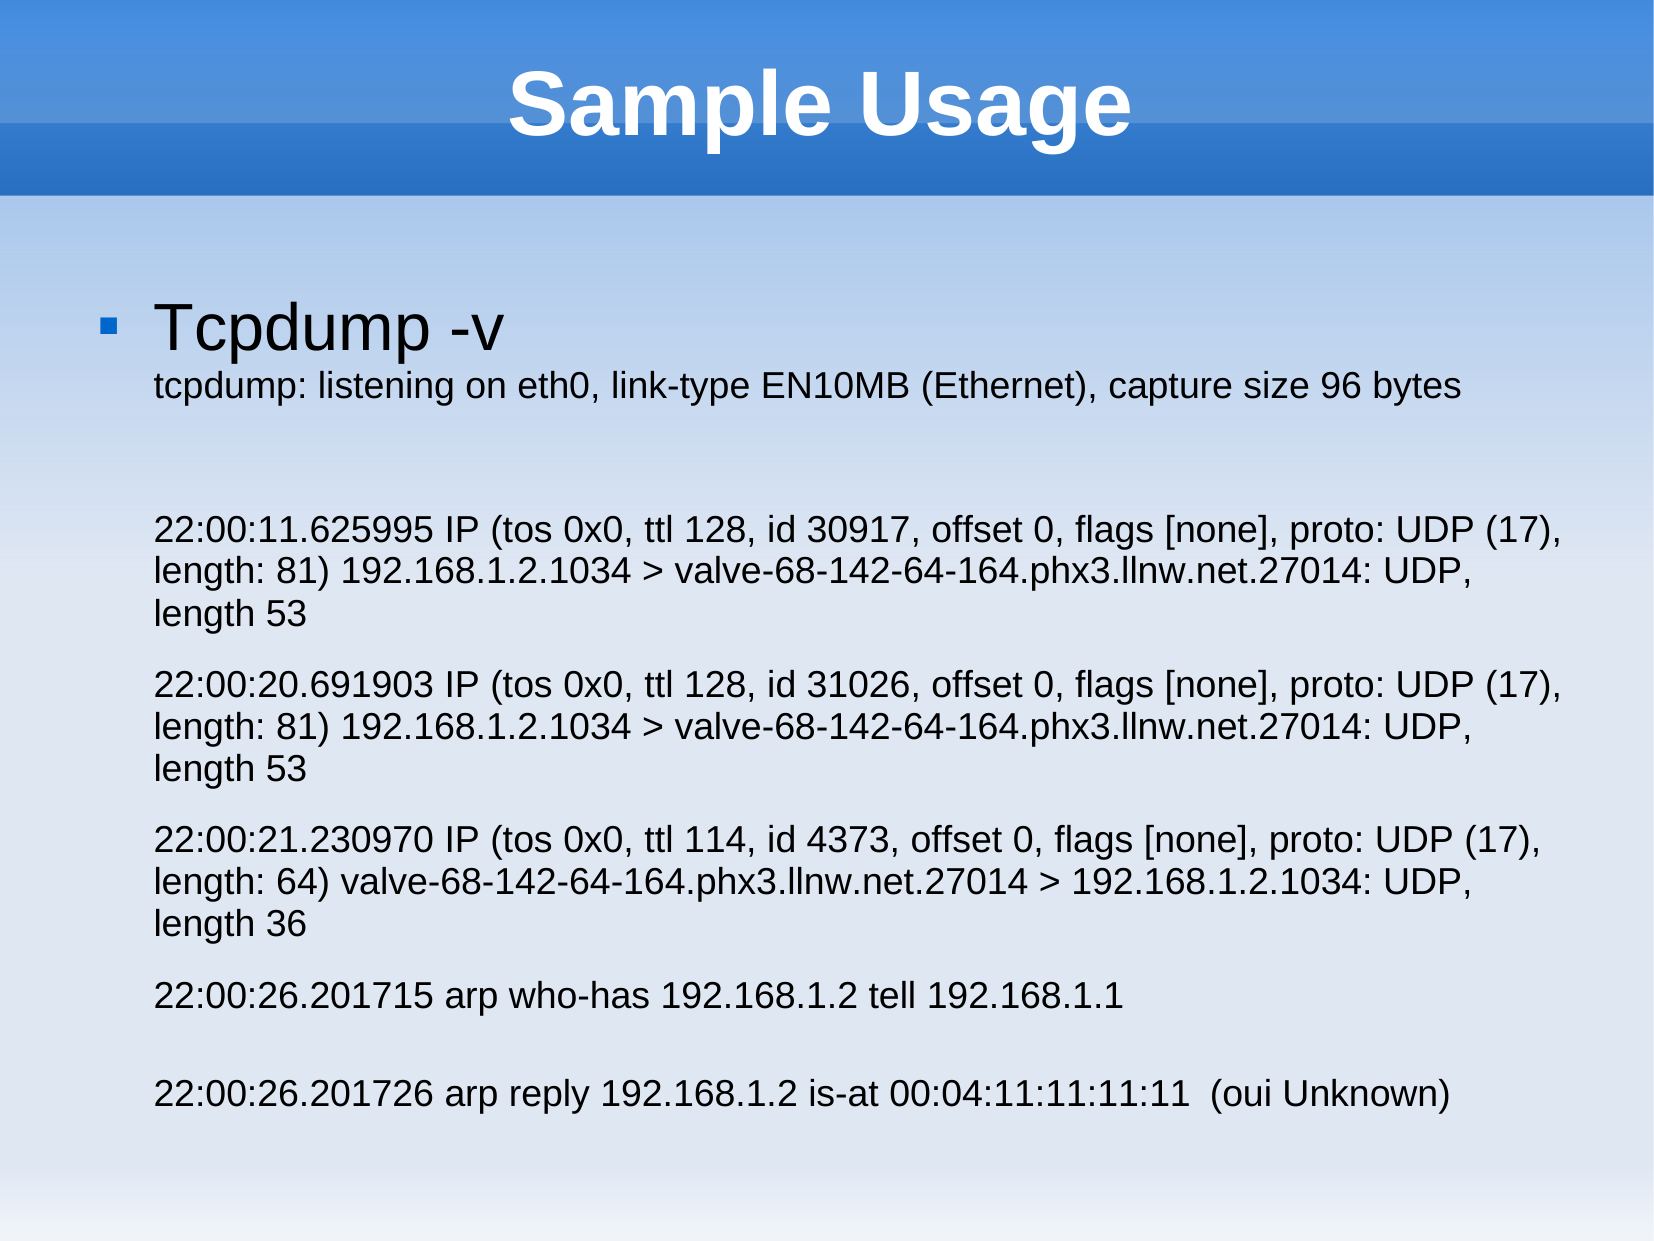

# Sample Usage
Tcpdump -v
tcpdump: listening on eth0, link-type EN10MB (Ethernet), capture size 96 bytes
22:00:11.625995 IP (tos 0x0, ttl 128, id 30917, offset 0, flags [none], proto: UDP (17), length: 81) 192.168.1.2.1034 > valve-68-142-64-164.phx3.llnw.net.27014: UDP, length 53
22:00:20.691903 IP (tos 0x0, ttl 128, id 31026, offset 0, flags [none], proto: UDP (17), length: 81) 192.168.1.2.1034 > valve-68-142-64-164.phx3.llnw.net.27014: UDP, length 53
22:00:21.230970 IP (tos 0x0, ttl 114, id 4373, offset 0, flags [none], proto: UDP (17), length: 64) valve-68-142-64-164.phx3.llnw.net.27014 > 192.168.1.2.1034: UDP, length 36
22:00:26.201715 arp who-has 192.168.1.2 tell 192.168.1.1
22:00:26.201726 arp reply 192.168.1.2 is-at 00:04:11:11:11:11 (oui Unknown)